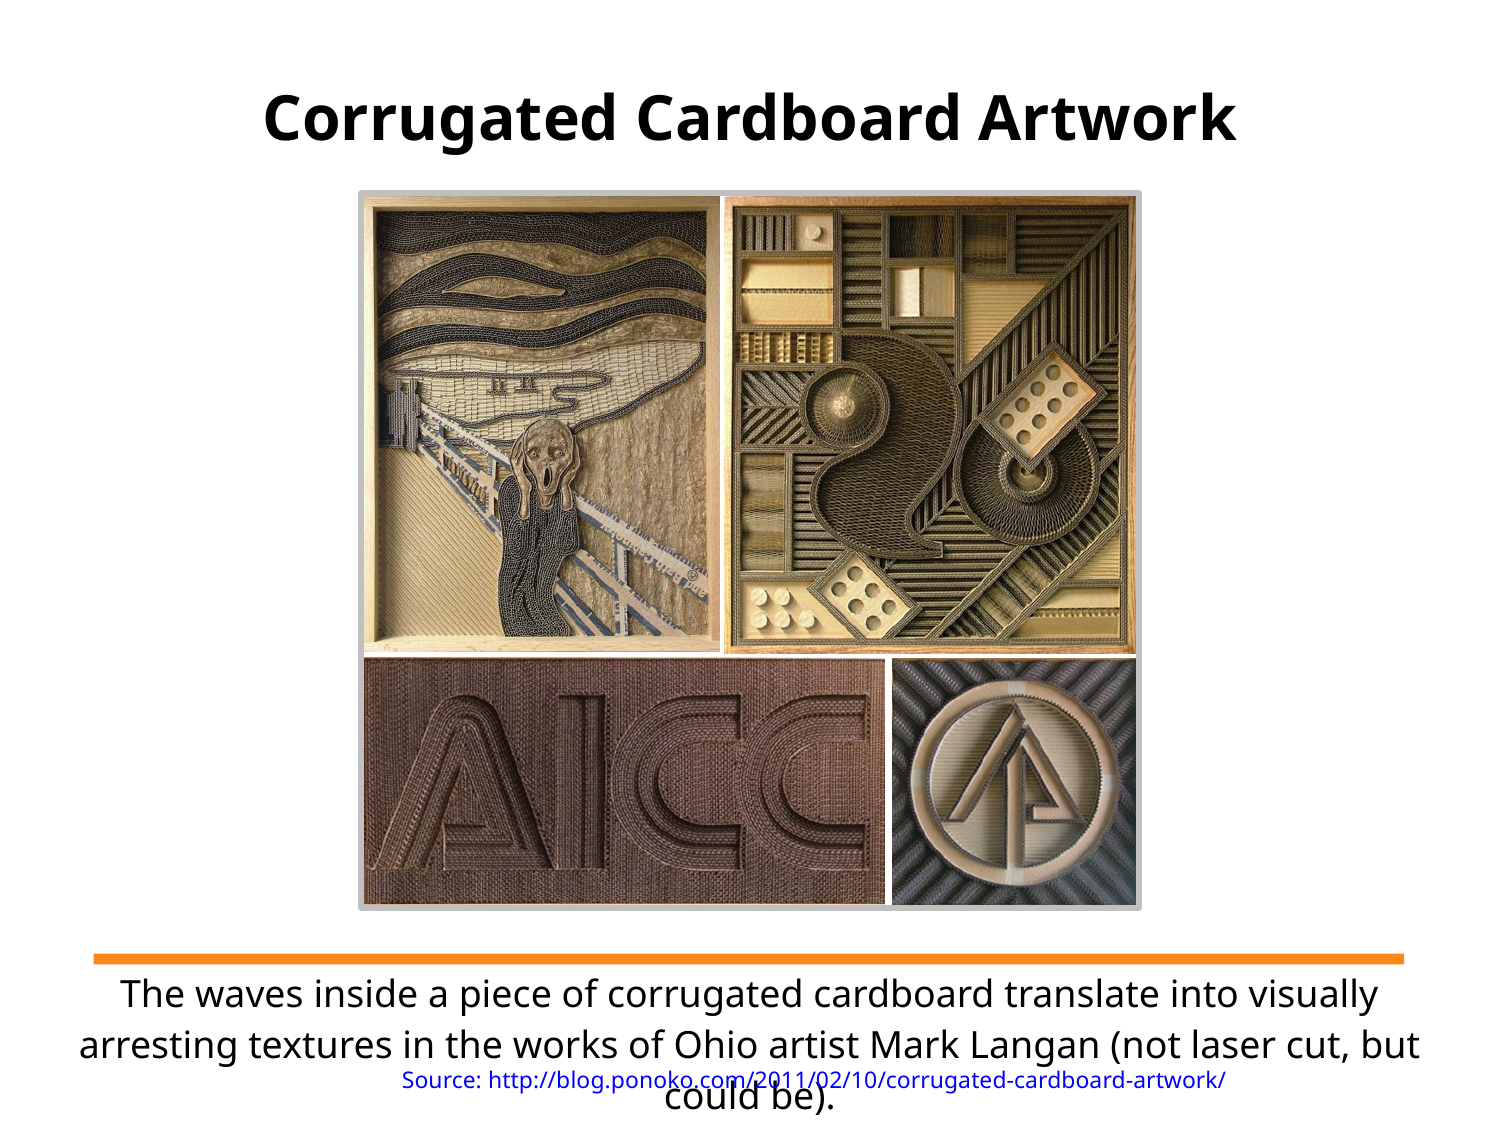

# Corrugated Cardboard Artwork
The waves inside a piece of corrugated cardboard translate into visually arresting textures in the works of Ohio artist Mark Langan (not laser cut, but could be).
Source: http://blog.ponoko.com/2011/02/10/corrugated-cardboard-artwork/